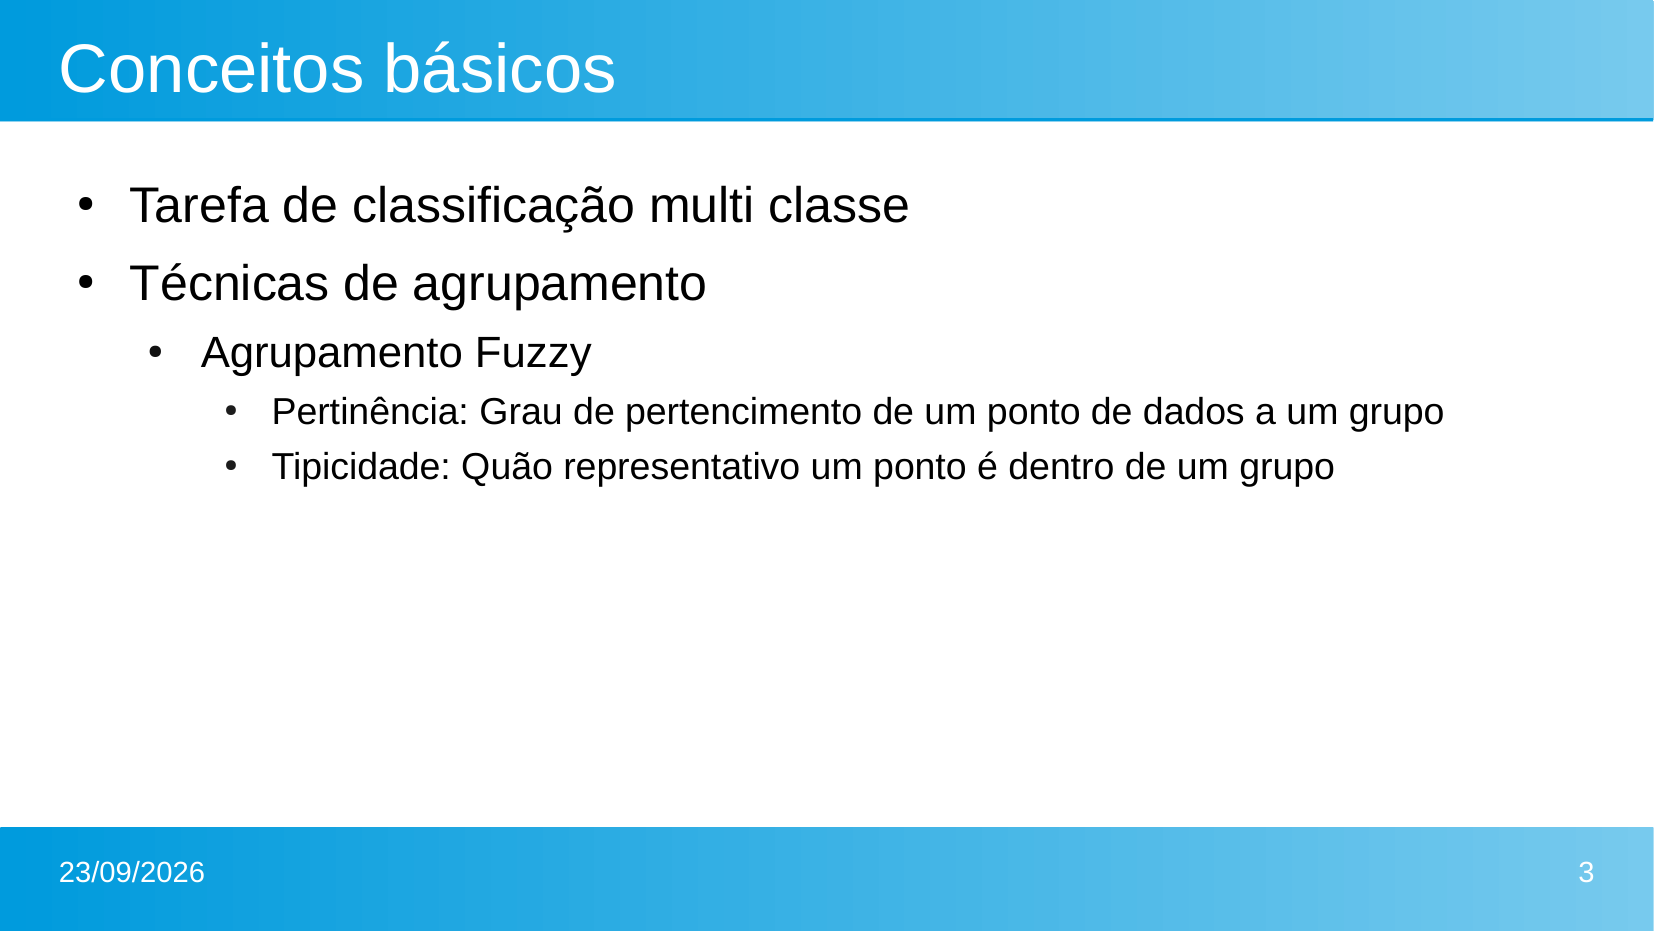

# Conceitos básicos
Tarefa de classificação multi classe
Técnicas de agrupamento
Agrupamento Fuzzy
Pertinência: Grau de pertencimento de um ponto de dados a um grupo
Tipicidade: Quão representativo um ponto é dentro de um grupo
3